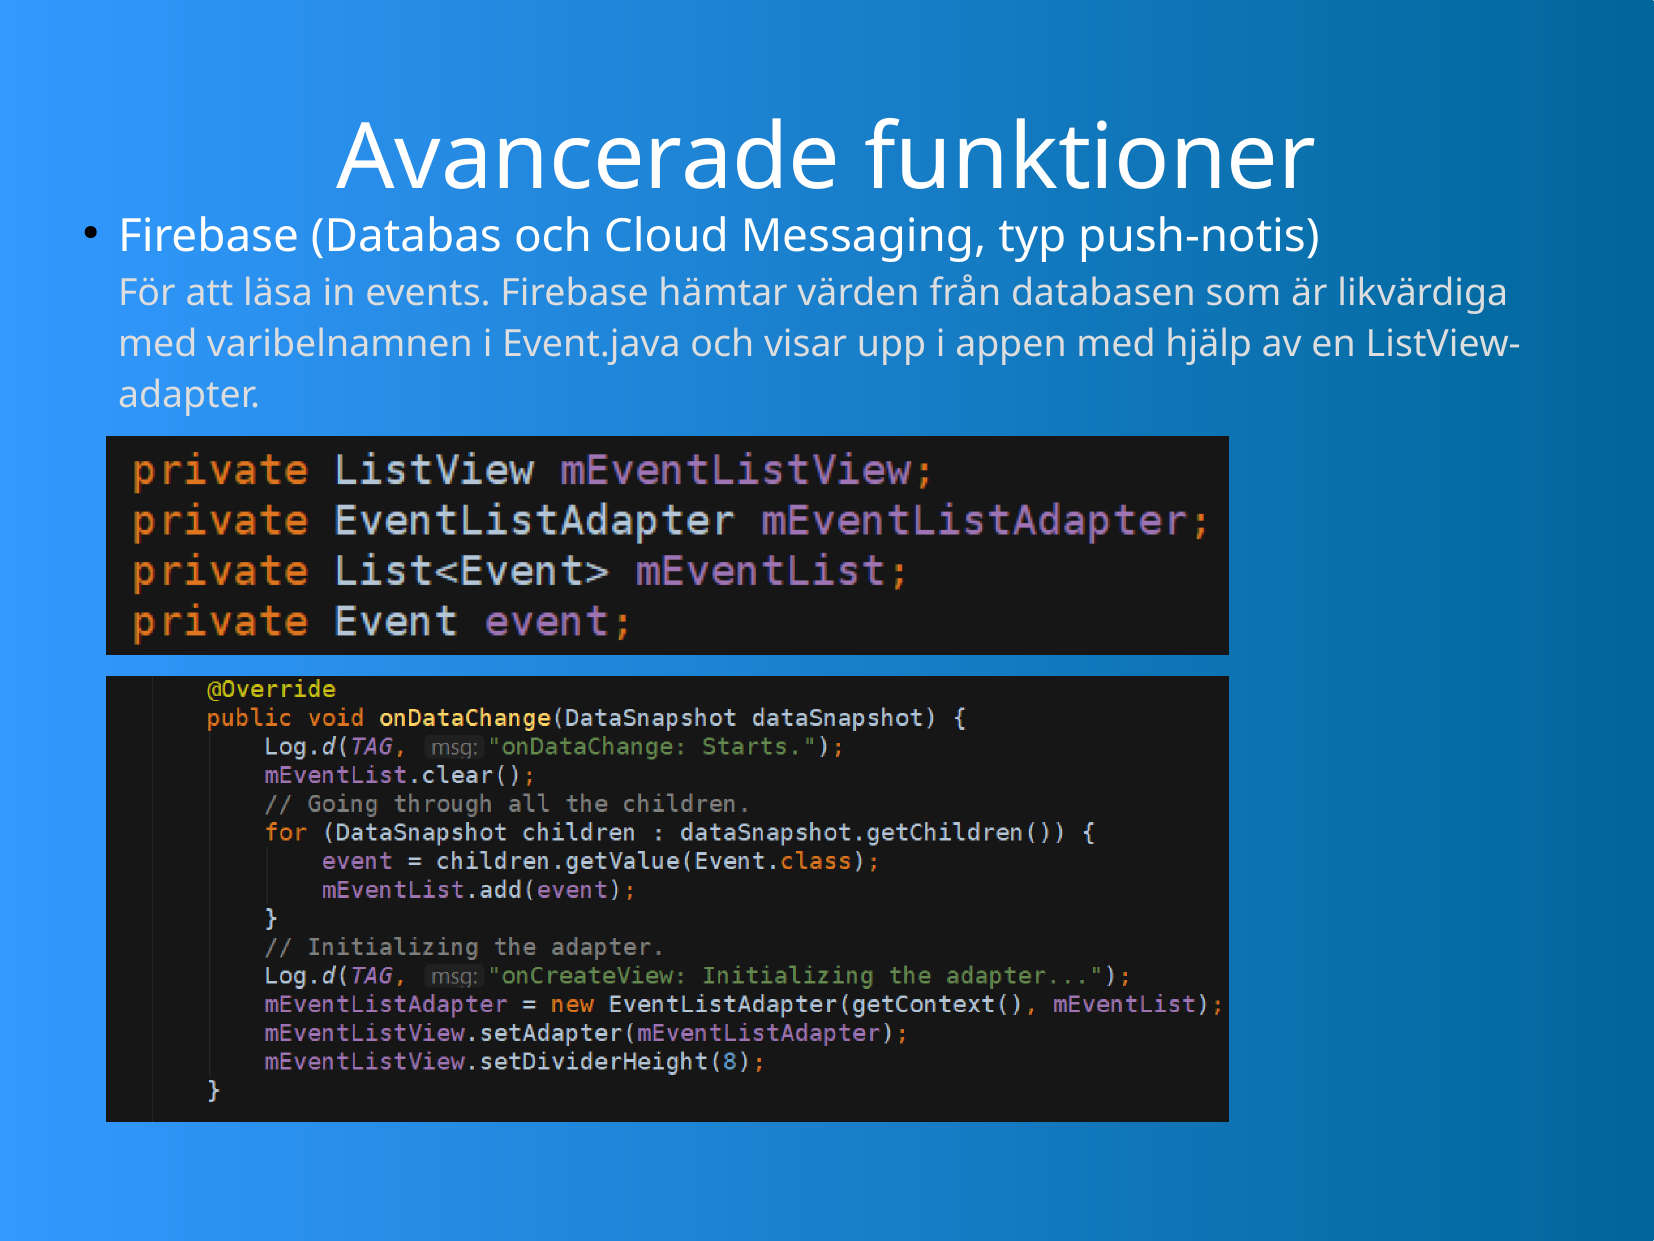

# Avancerade funktioner
Firebase (Databas och Cloud Messaging, typ push-notis)
För att läsa in events. Firebase hämtar värden från databasen som är likvärdiga med varibelnamnen i Event.java och visar upp i appen med hjälp av en ListView-adapter.